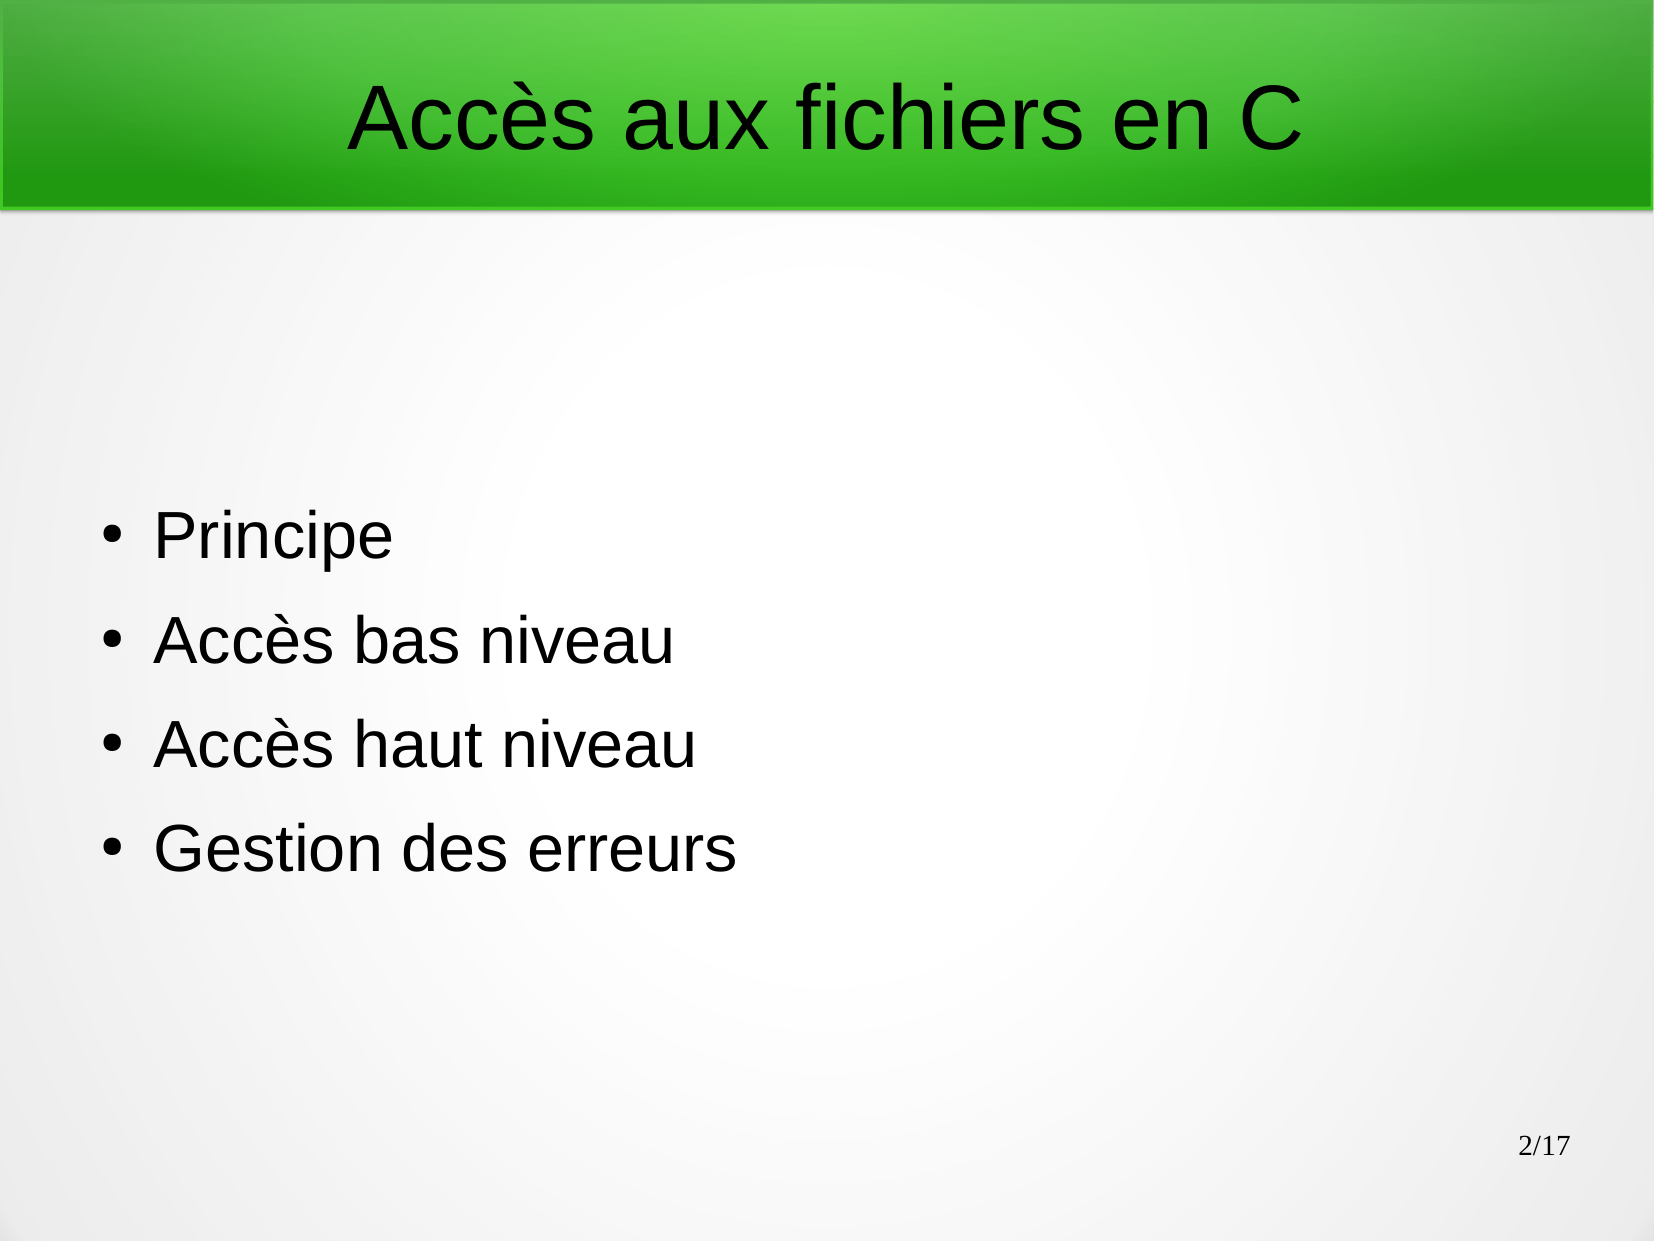

# Accès aux fichiers en C
Principe
Accès bas niveau
Accès haut niveau
Gestion des erreurs
2